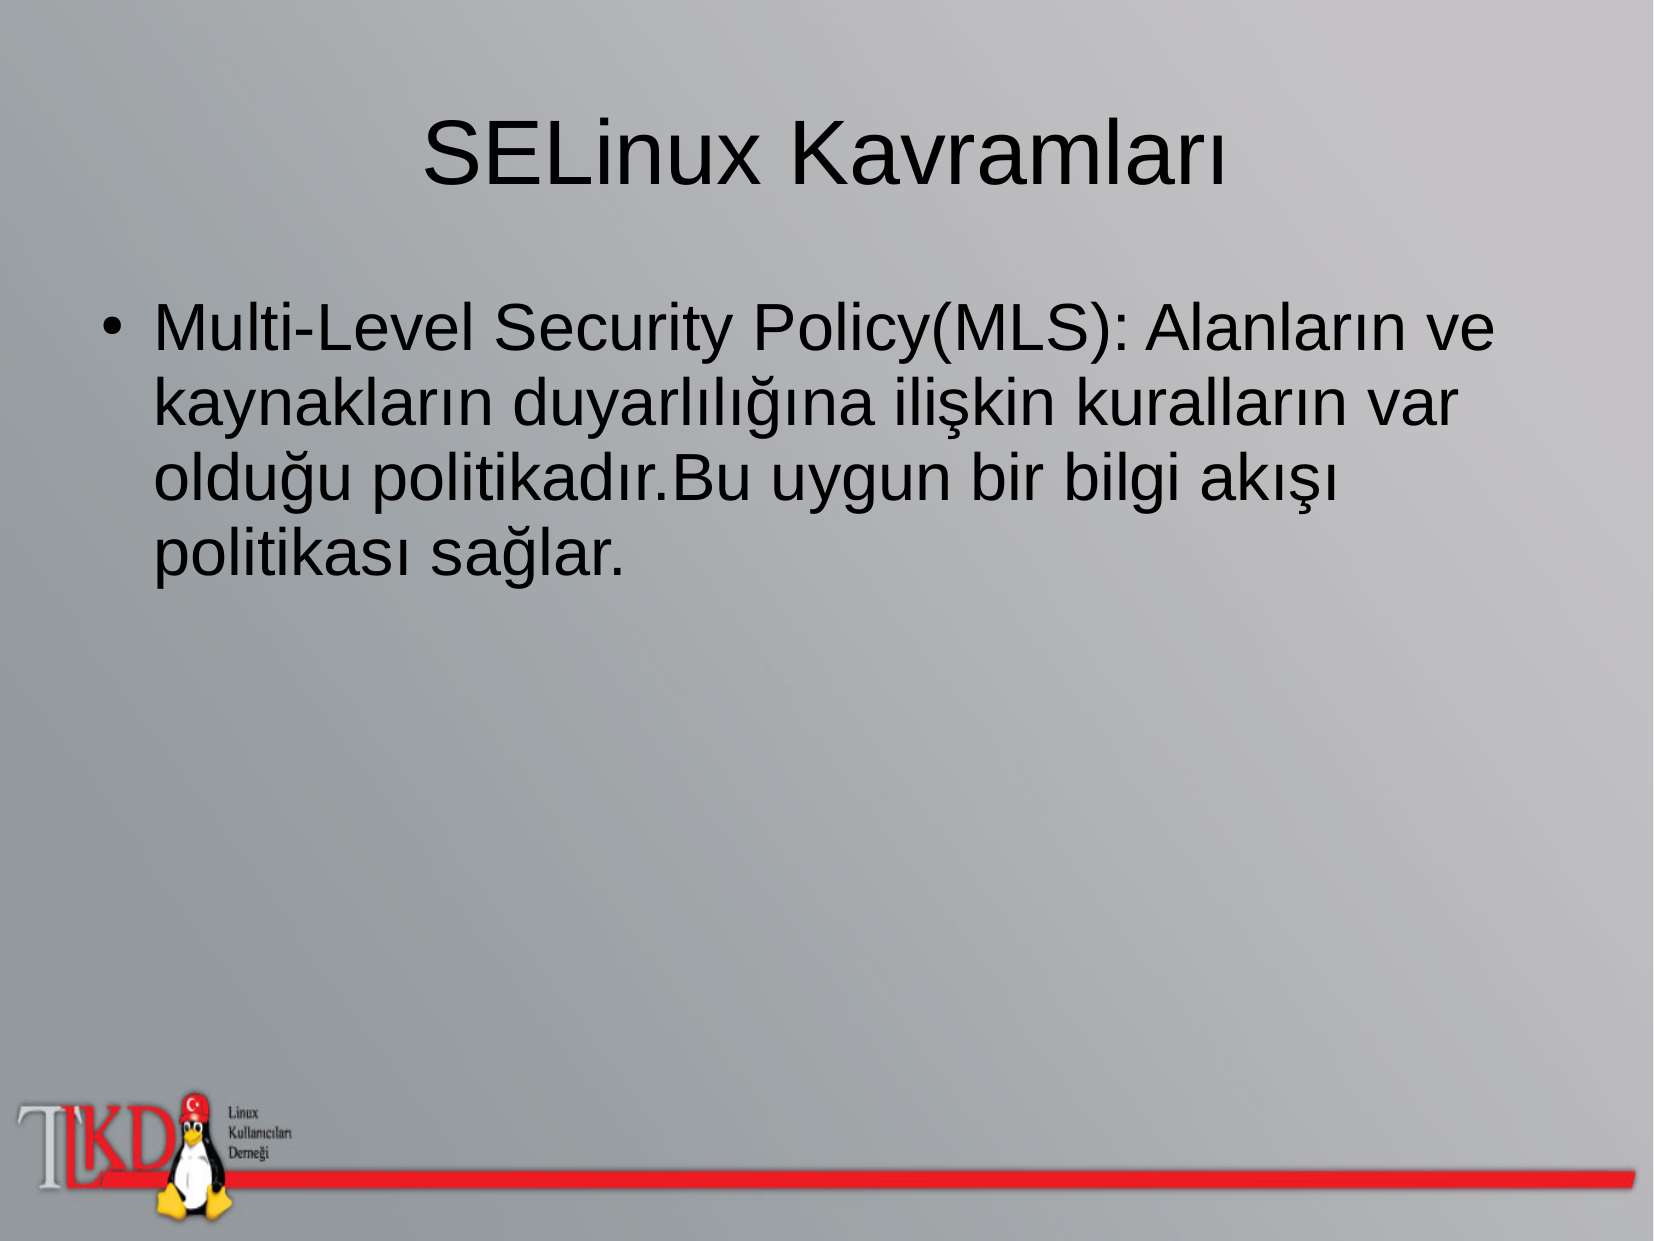

# SELinux Kavramları
Multi-Level Security Policy(MLS): Alanların ve kaynakların duyarlılığına ilişkin kuralların var olduğu politikadır.Bu uygun bir bilgi akışı politikası sağlar.